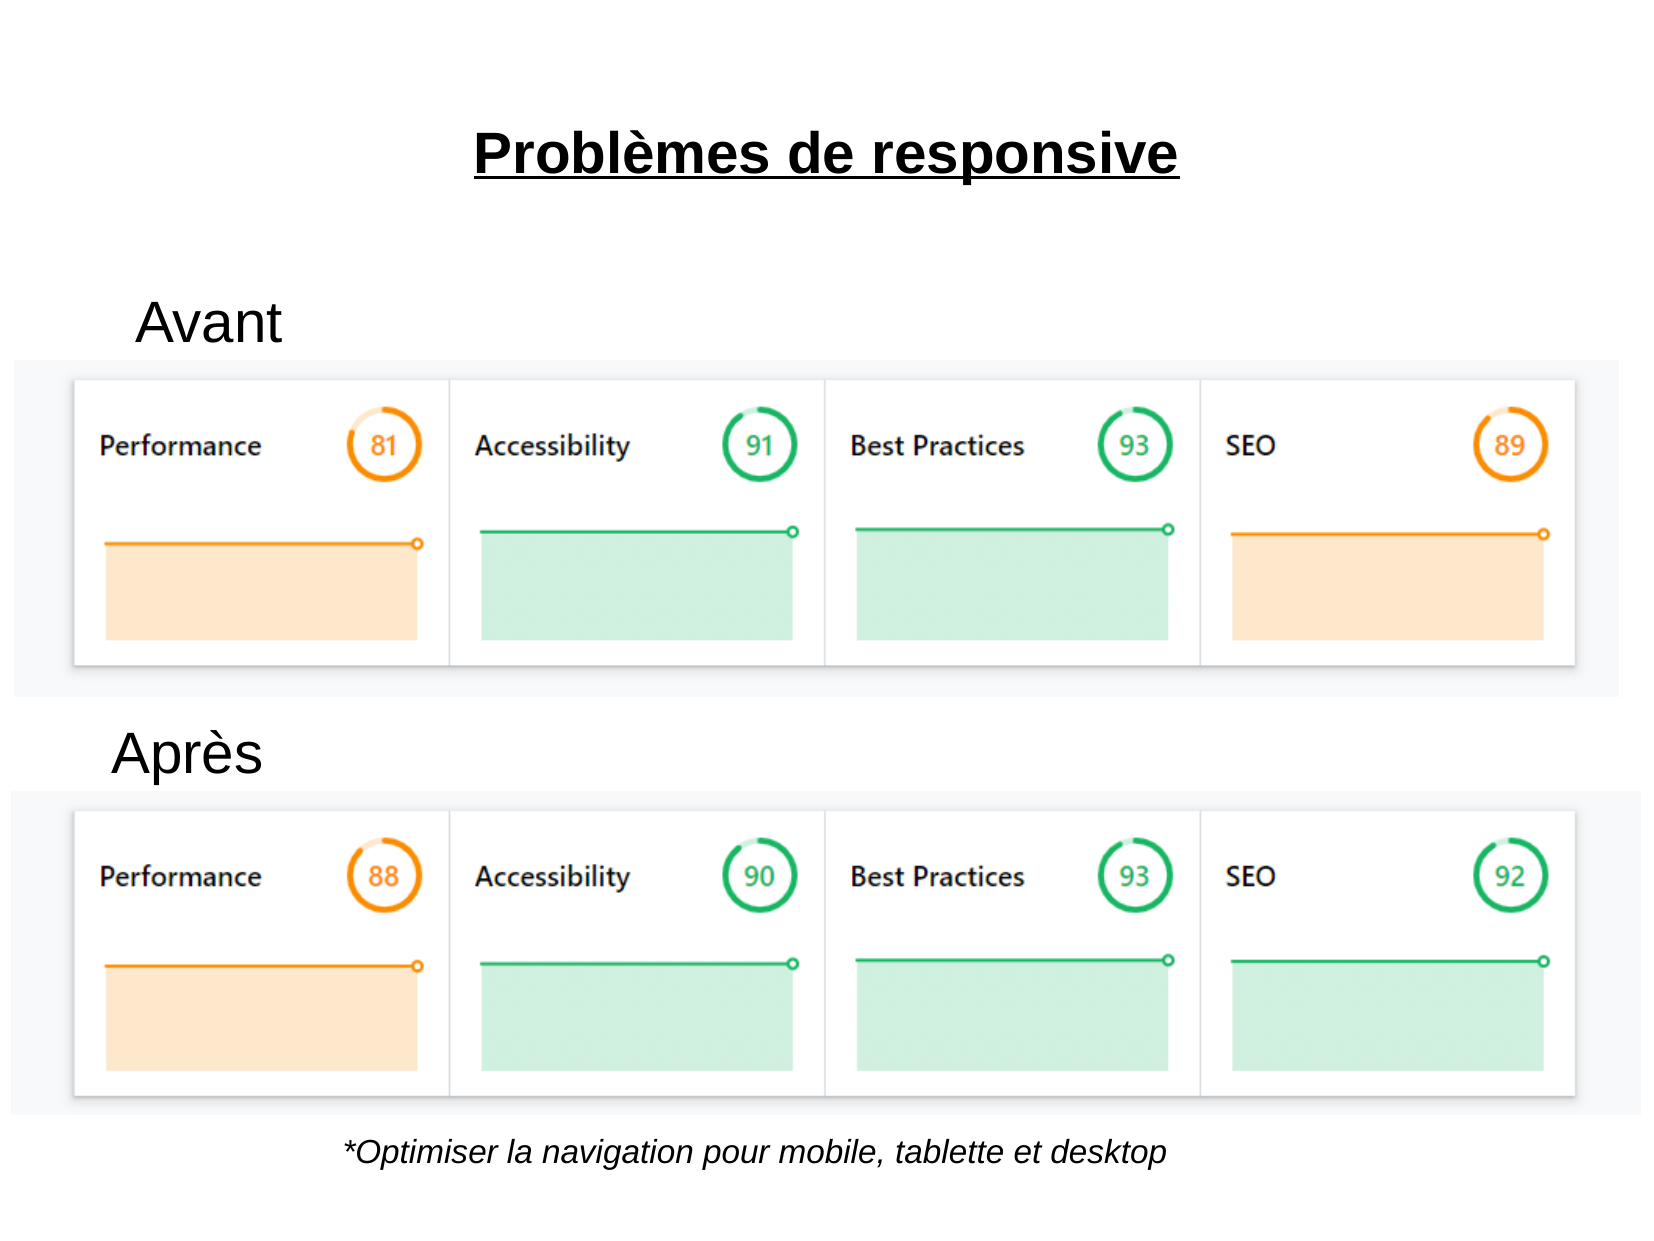

# Problèmes de responsive
Avant
Après
*Optimiser la navigation pour mobile, tablette et desktop